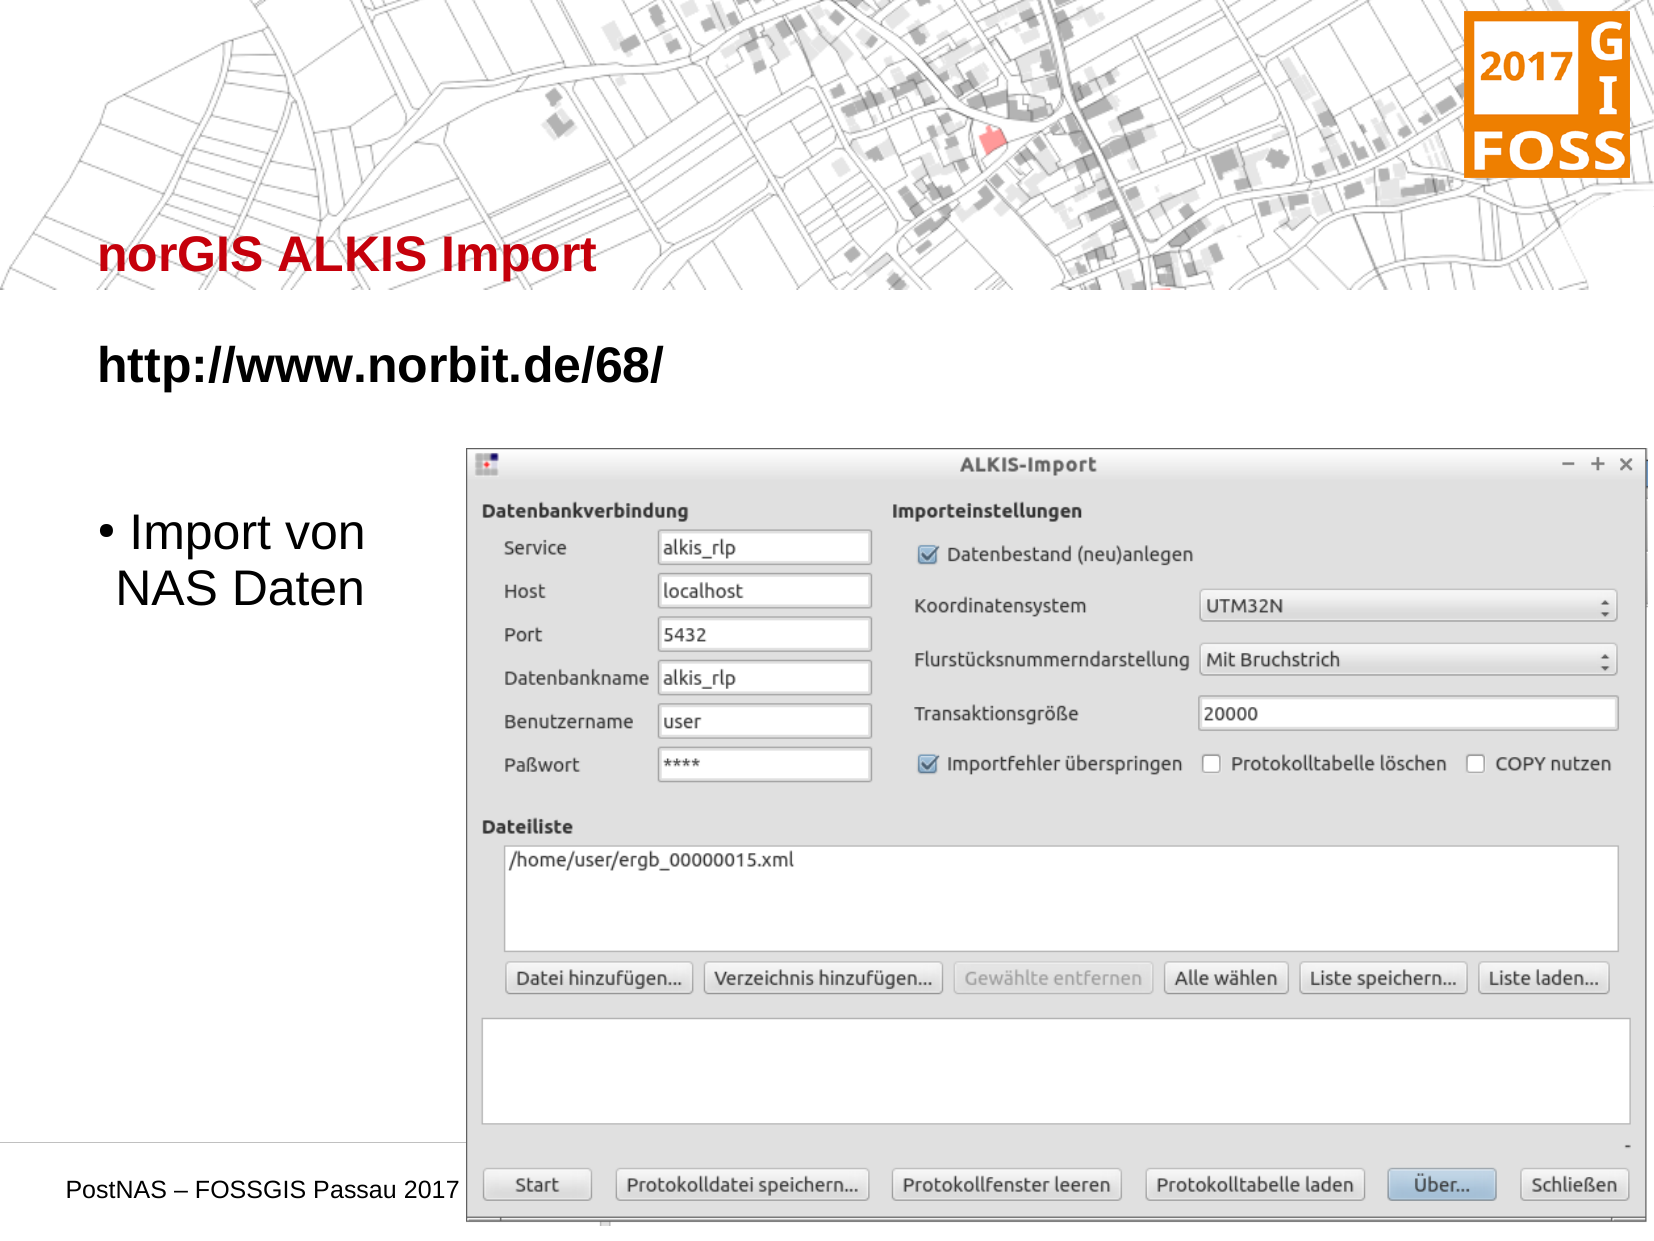

norGIS ALKIS Import
http://www.norbit.de/68/
 Import von
NAS Daten